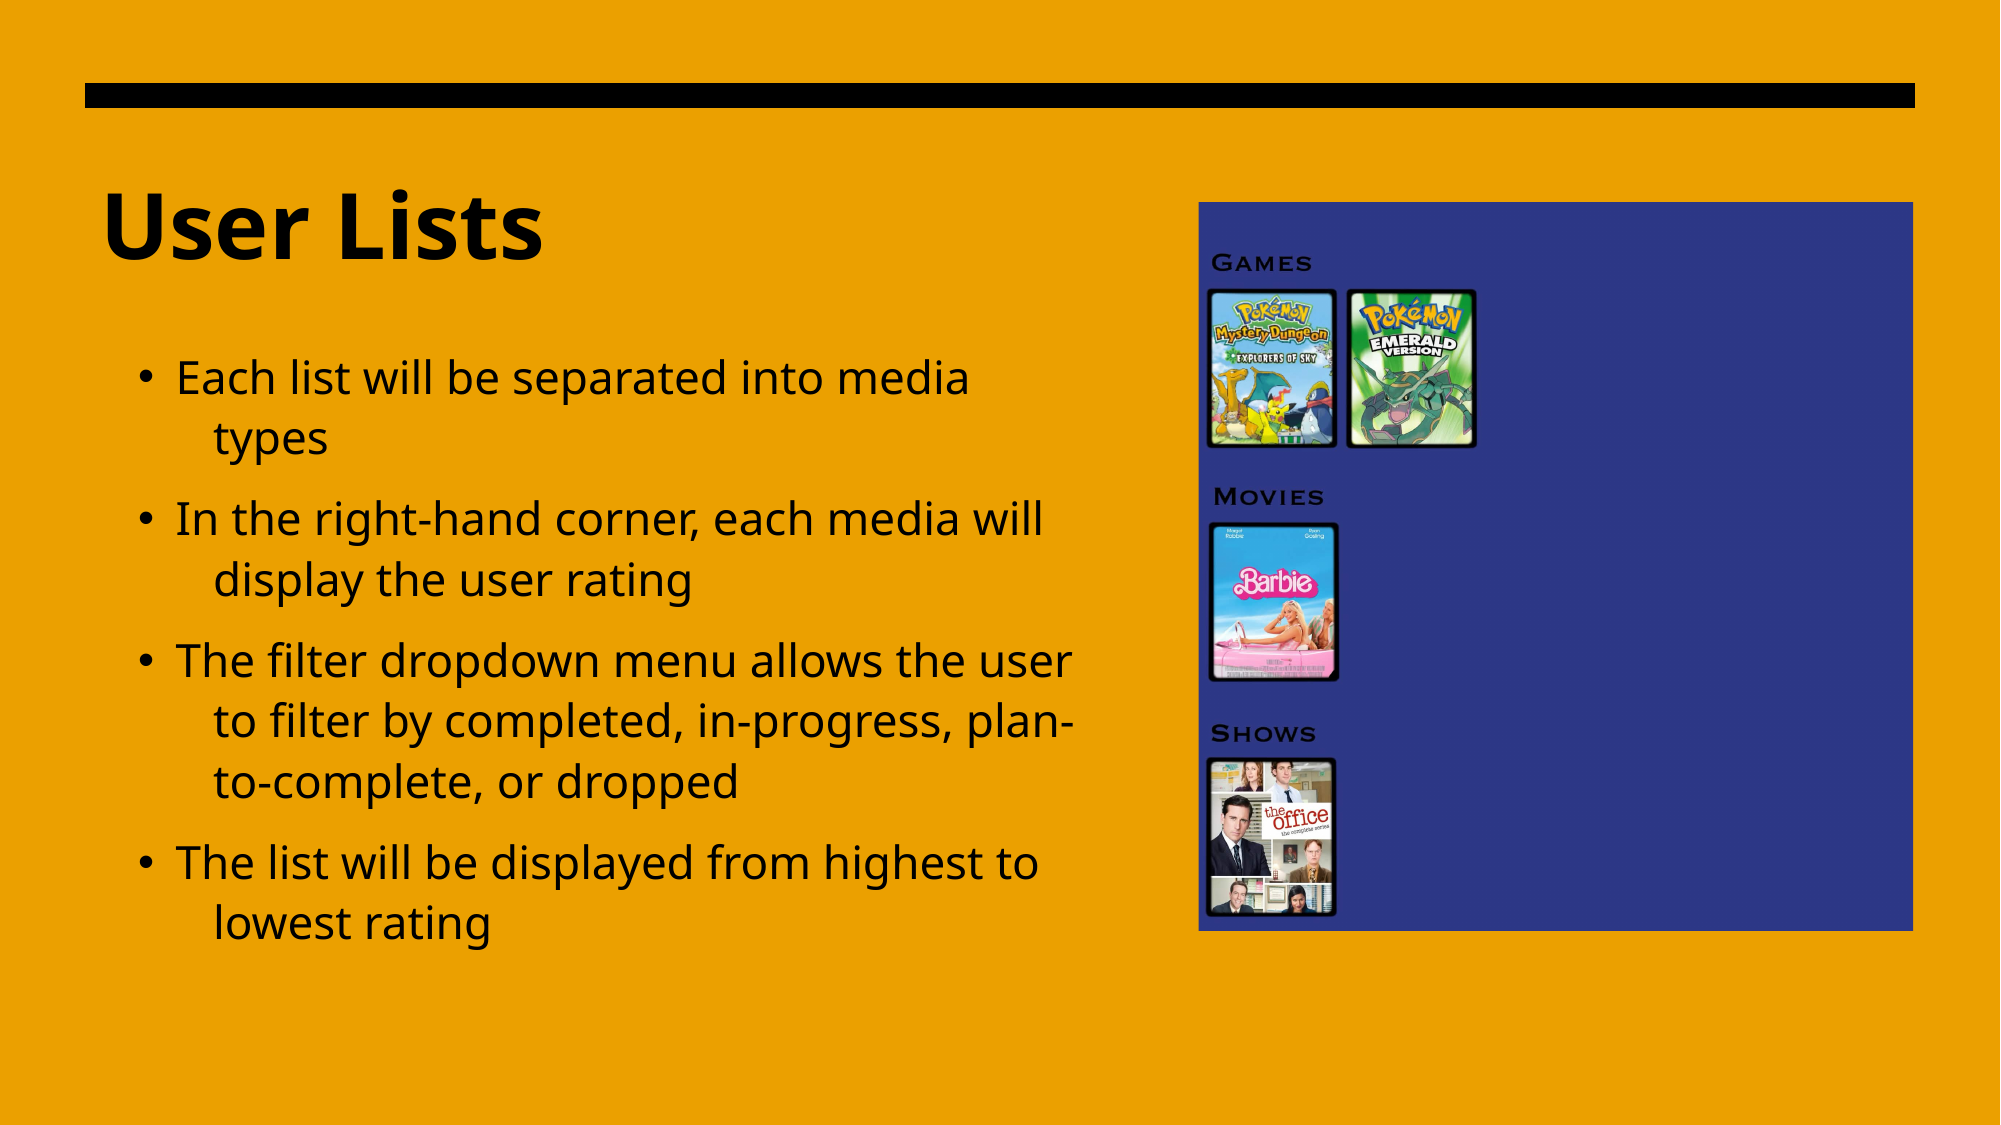

# User Lists
Each list will be separated into media types
In the right-hand corner, each media will display the user rating
The filter dropdown menu allows the user to filter by completed, in-progress, plan-to-complete, or dropped
The list will be displayed from highest to lowest rating